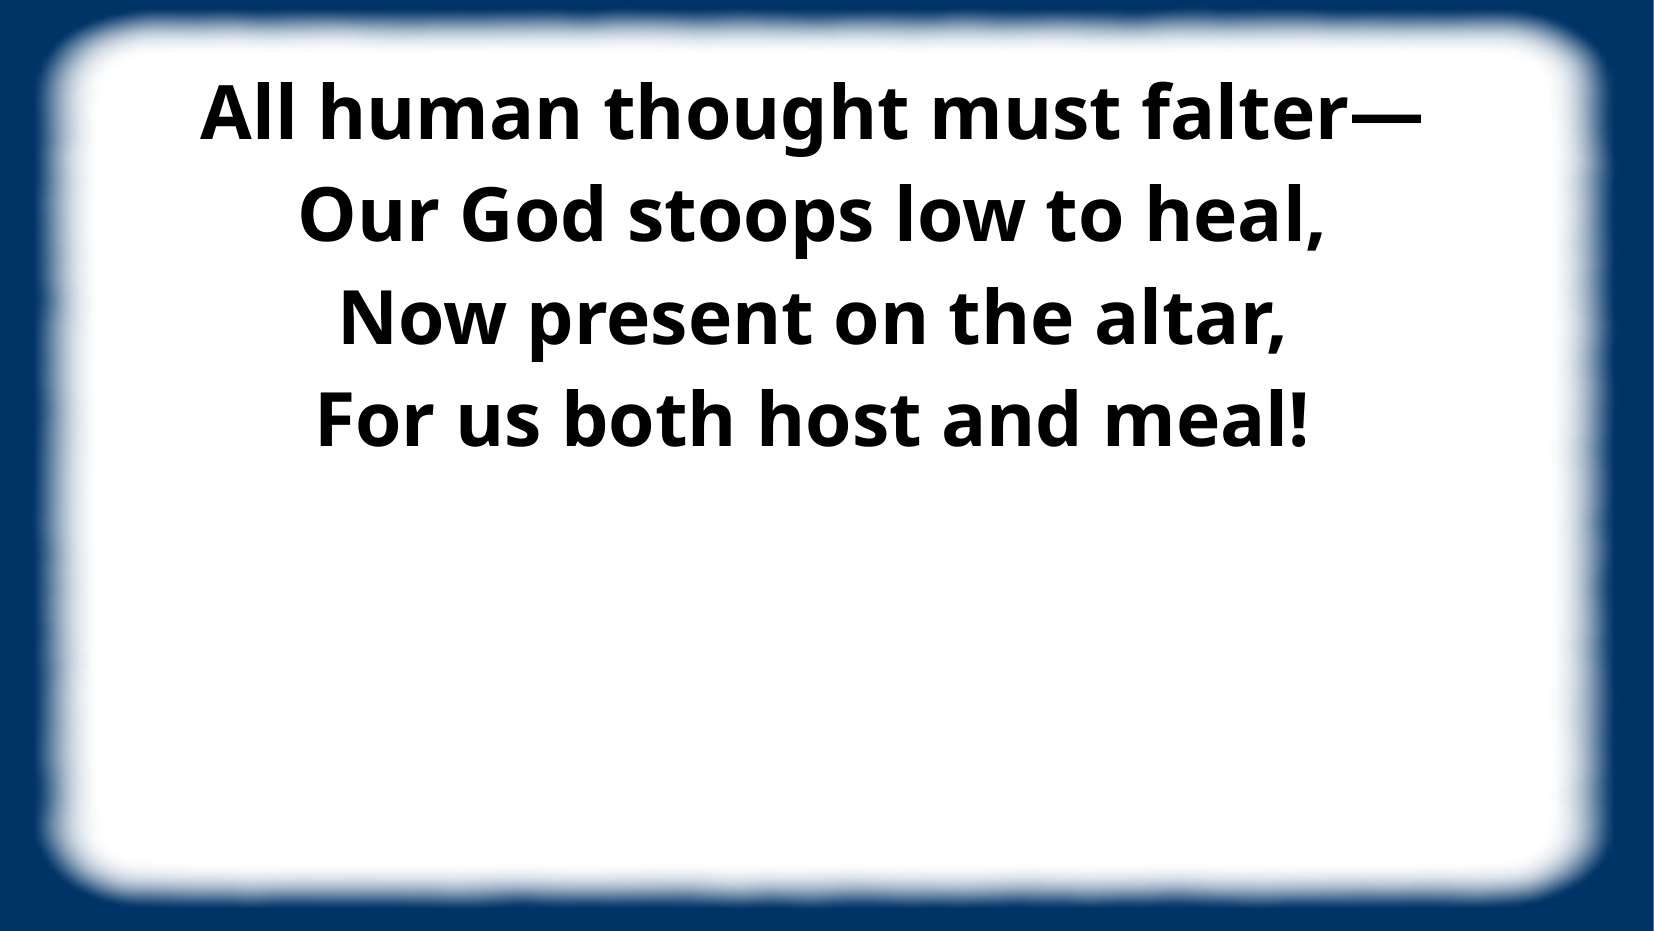

All human thought must falter—
Our God stoops low to heal,
Now present on the altar,
For us both host and meal!